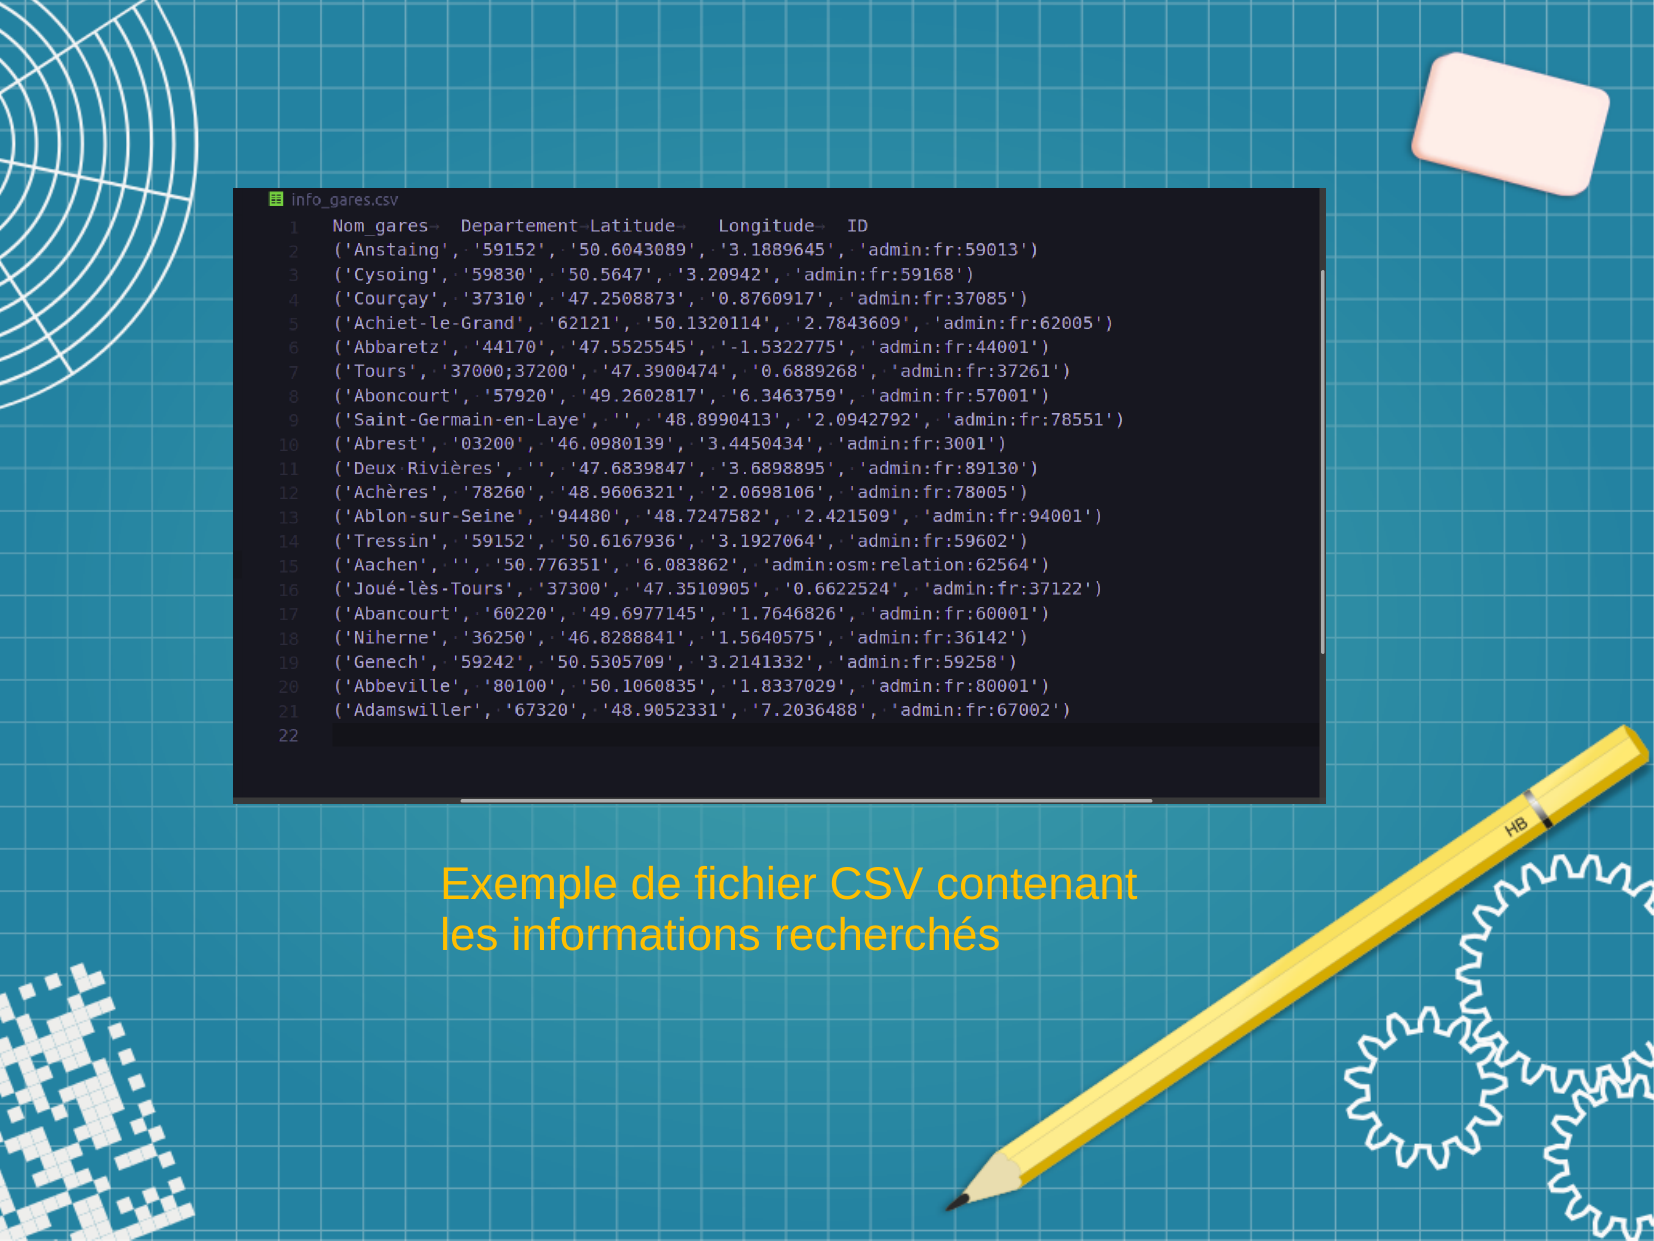

Exemple de fichier CSV contenant
les informations recherchés